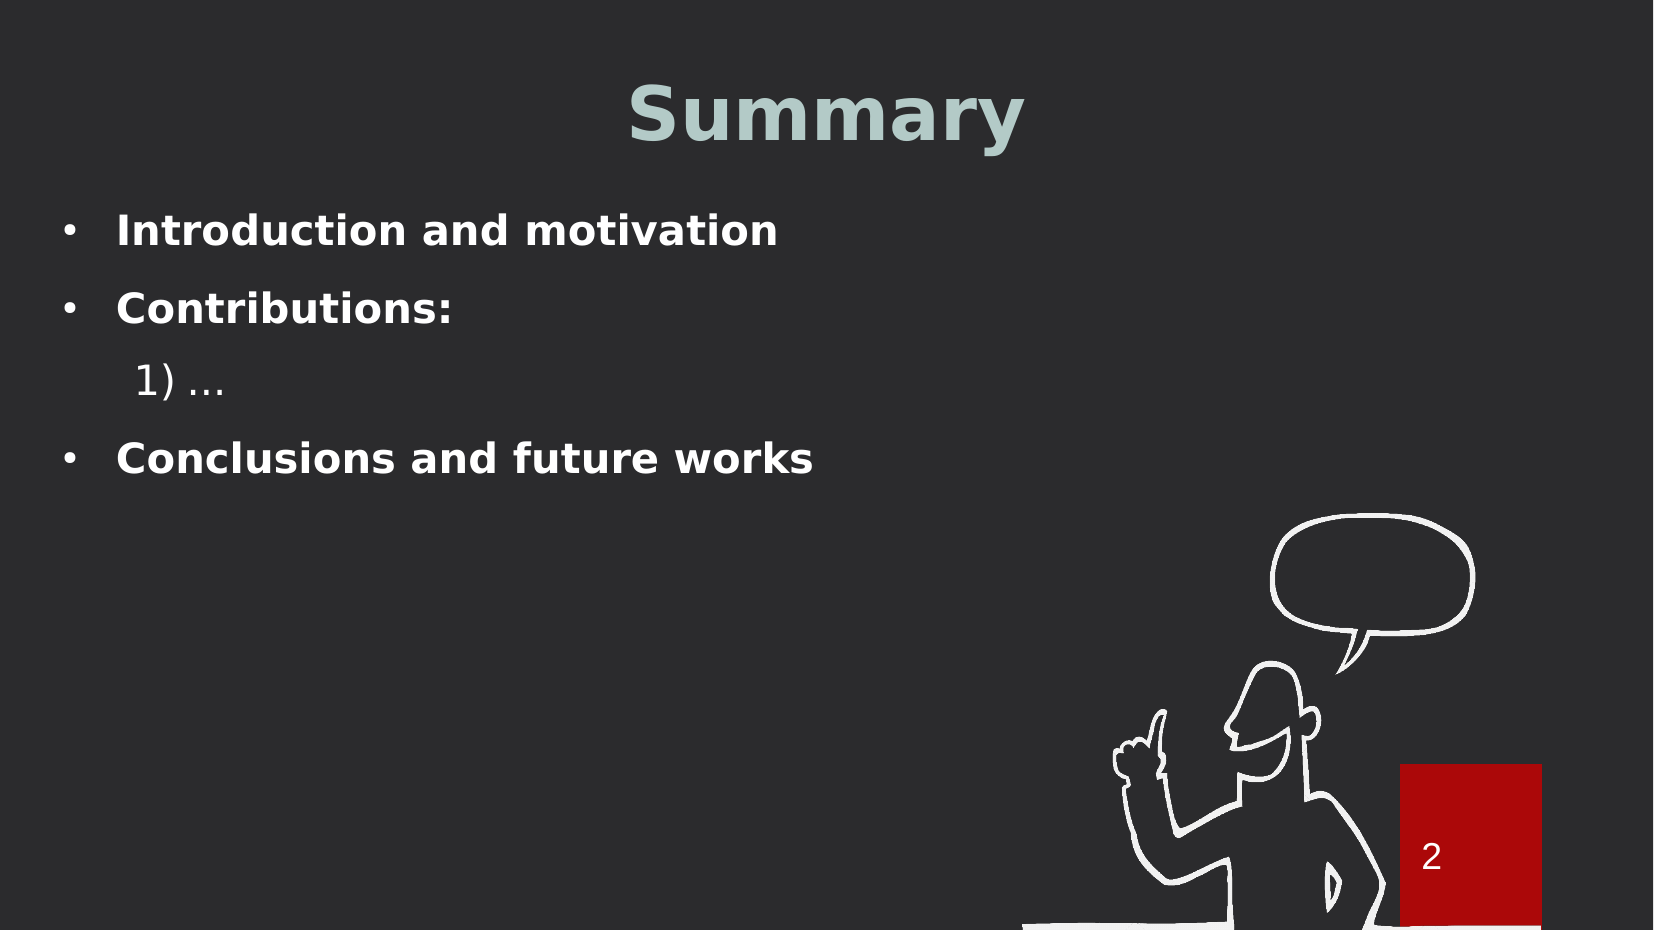

# Summary
Introduction and motivation
Contributions:
...
Conclusions and future works